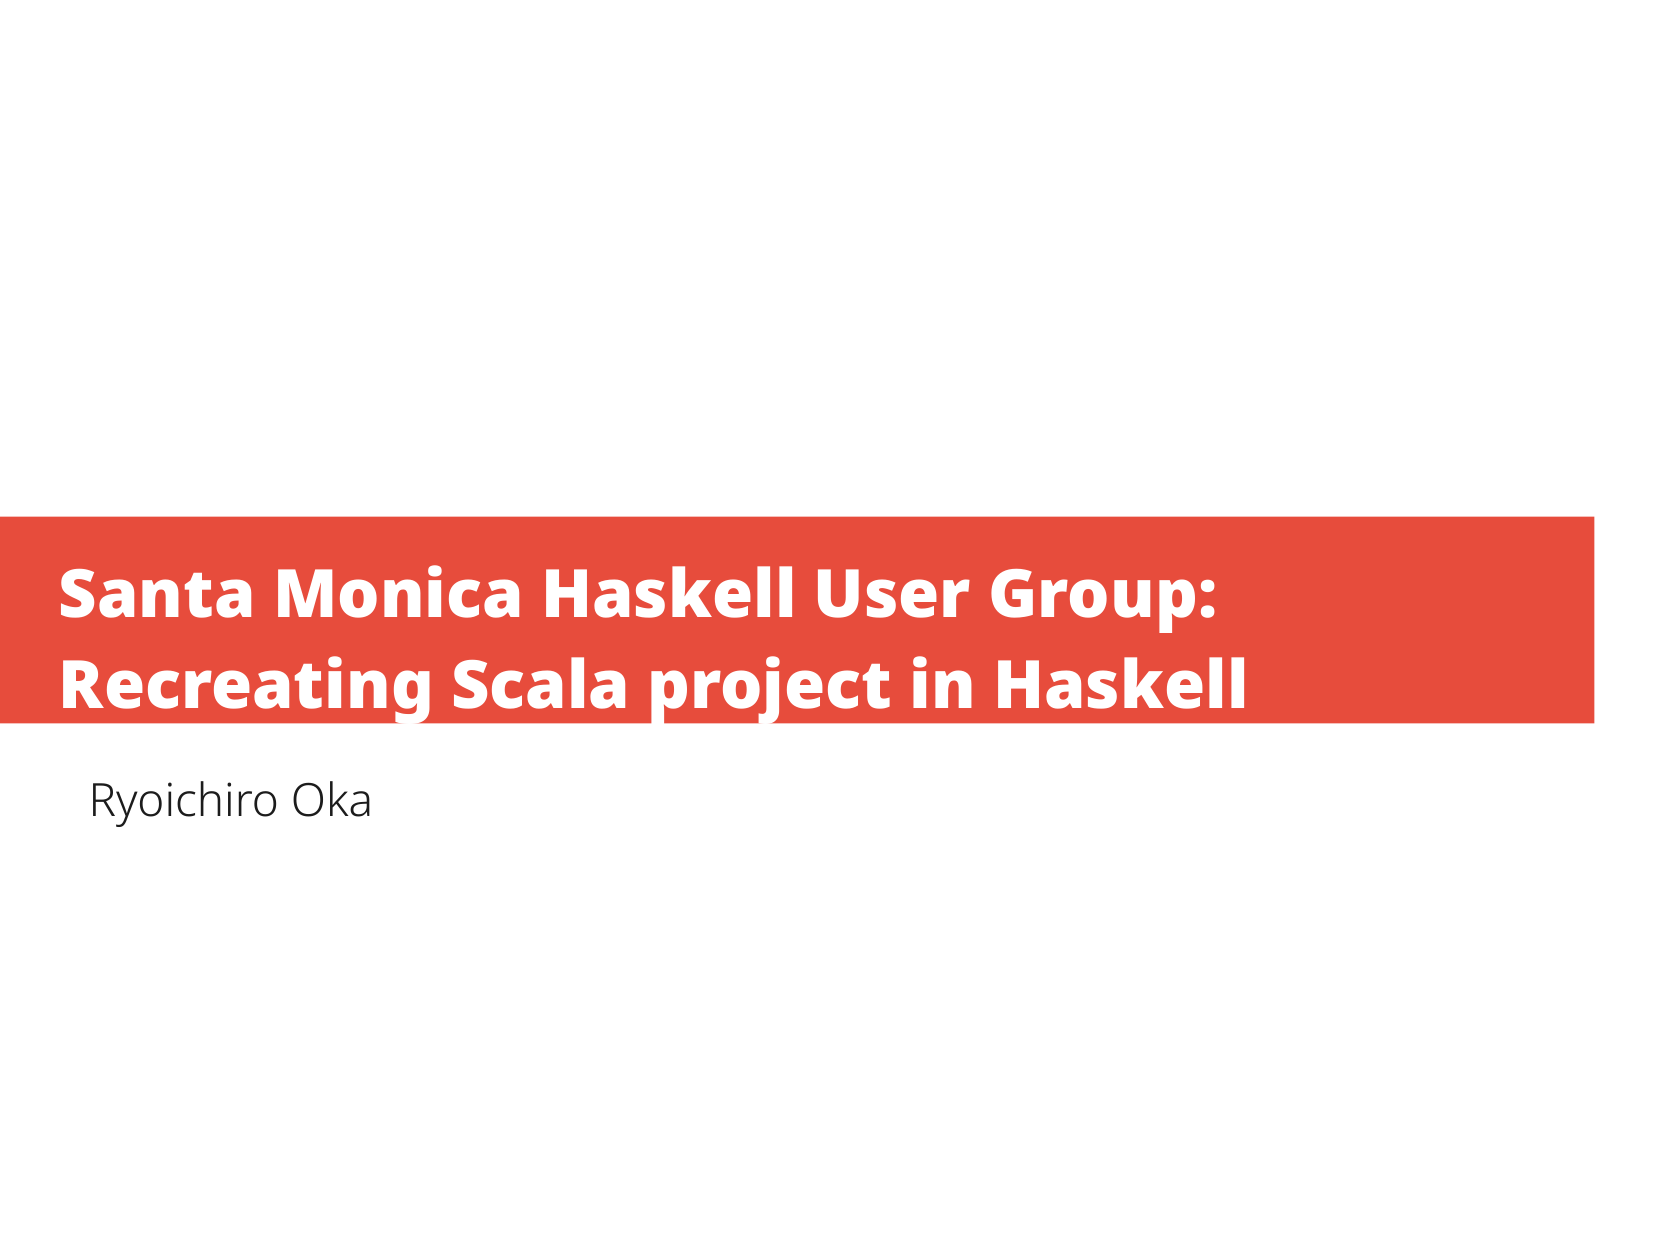

# Santa Monica Haskell User Group: Recreating Scala project in Haskell
Ryoichiro Oka